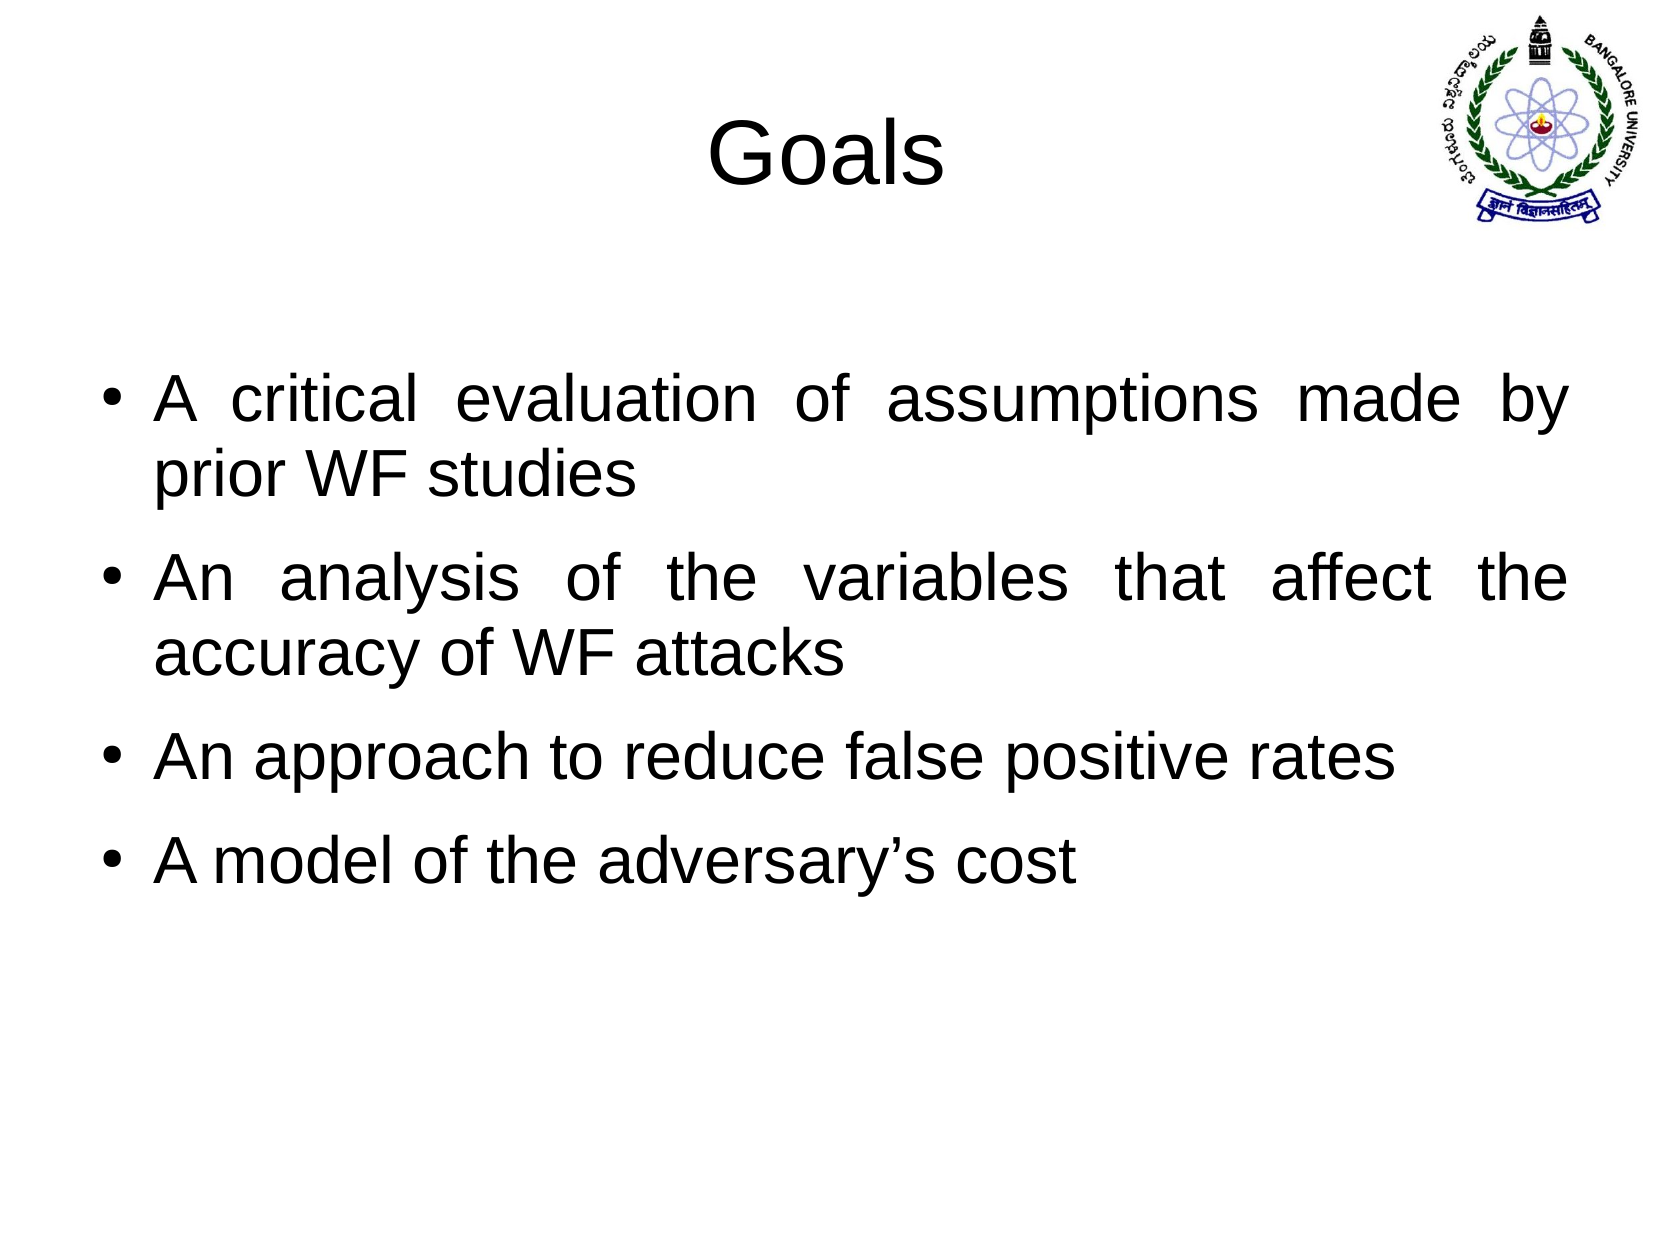

# Goals
A critical evaluation of assumptions made by prior WF studies
An analysis of the variables that affect the accuracy of WF attacks
An approach to reduce false positive rates
A model of the adversary’s cost